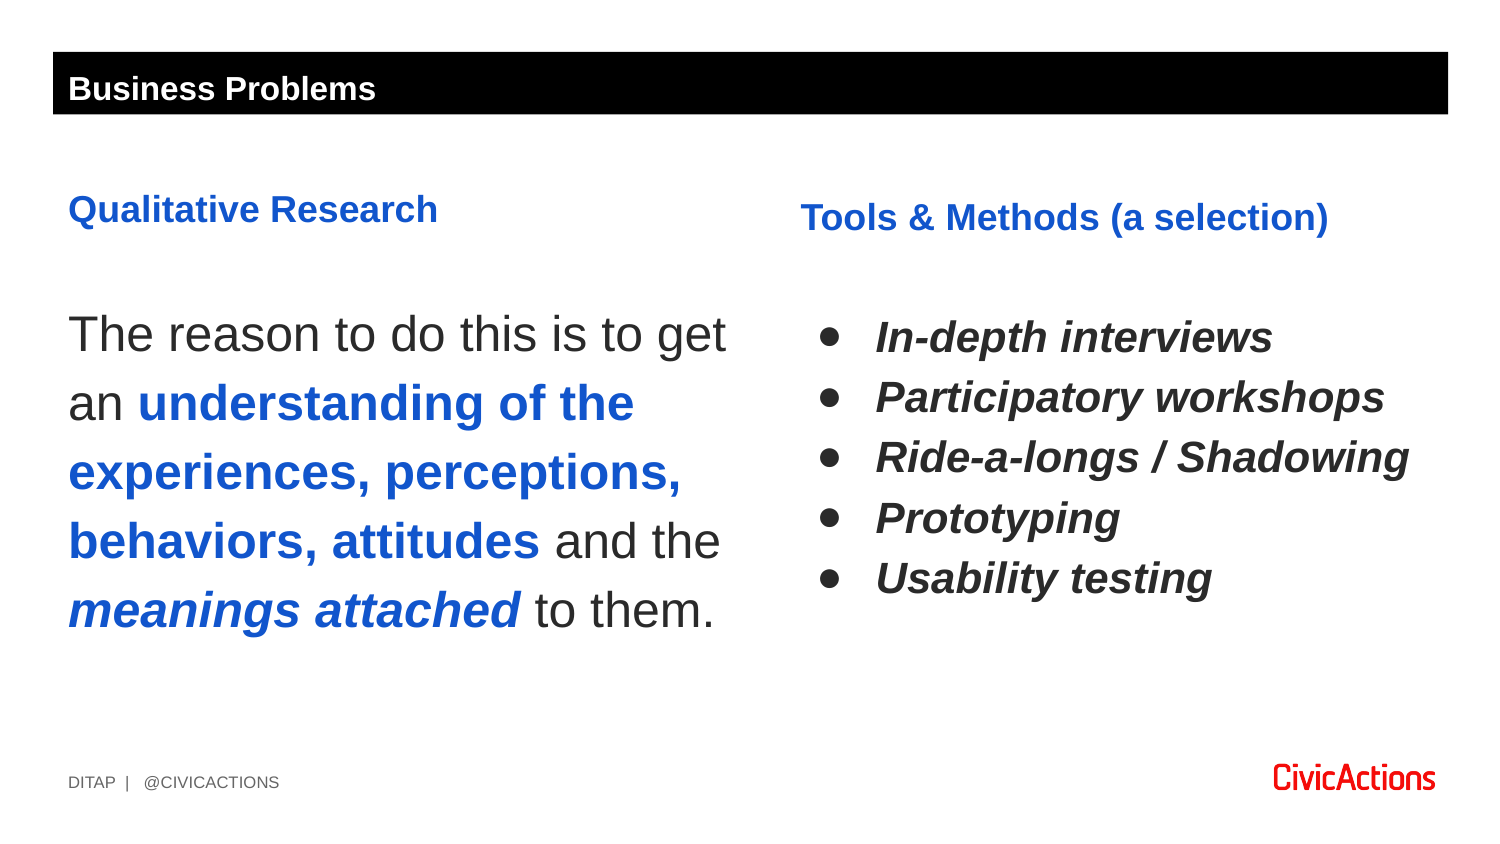

# Business Problems
Qualitative Research
The reason to do this is to get an understanding of the experiences, perceptions, behaviors, attitudes and the meanings attached to them.
Tools & Methods (a selection)
In-depth interviews
Participatory workshops
Ride-a-longs / Shadowing
Prototyping
Usability testing